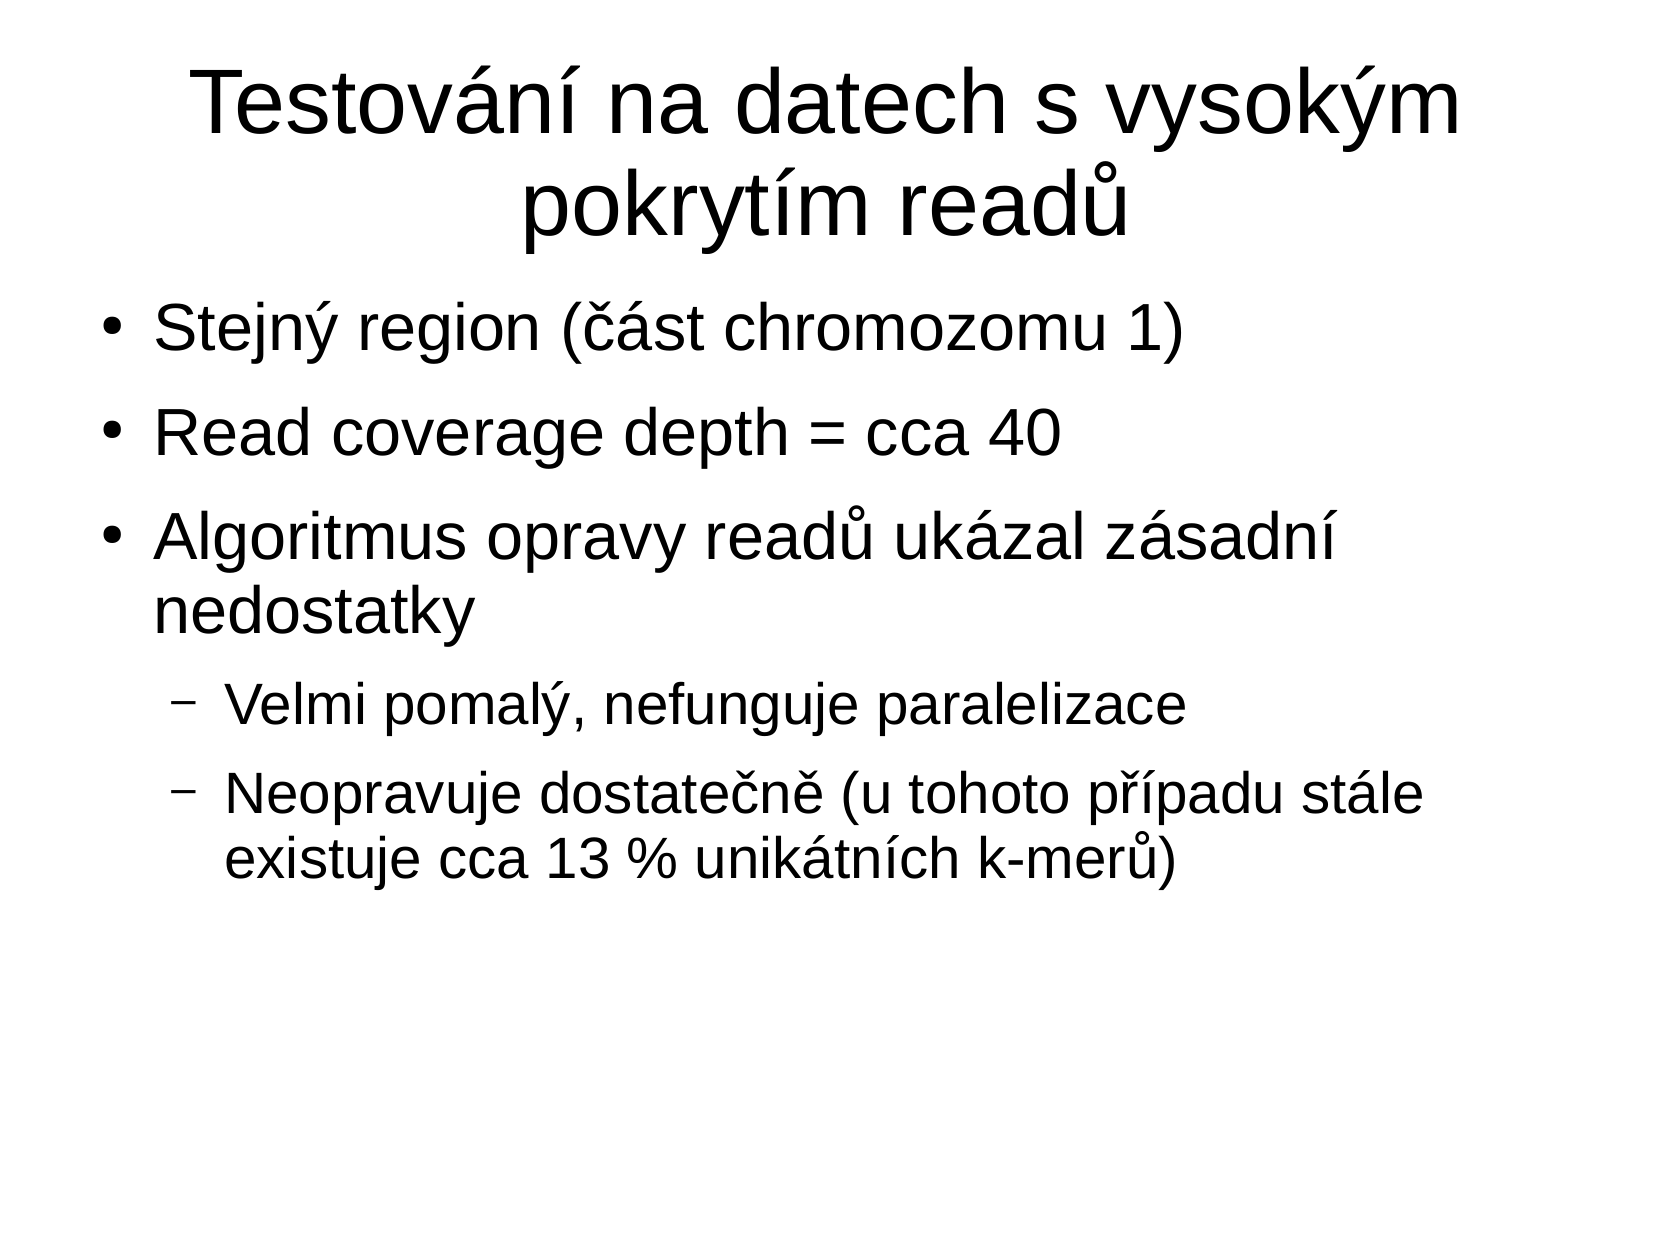

# Testování na datech s vysokým pokrytím readů
Stejný region (část chromozomu 1)
Read coverage depth = cca 40
Algoritmus opravy readů ukázal zásadní nedostatky
Velmi pomalý, nefunguje paralelizace
Neopravuje dostatečně (u tohoto případu stále existuje cca 13 % unikátních k-merů)